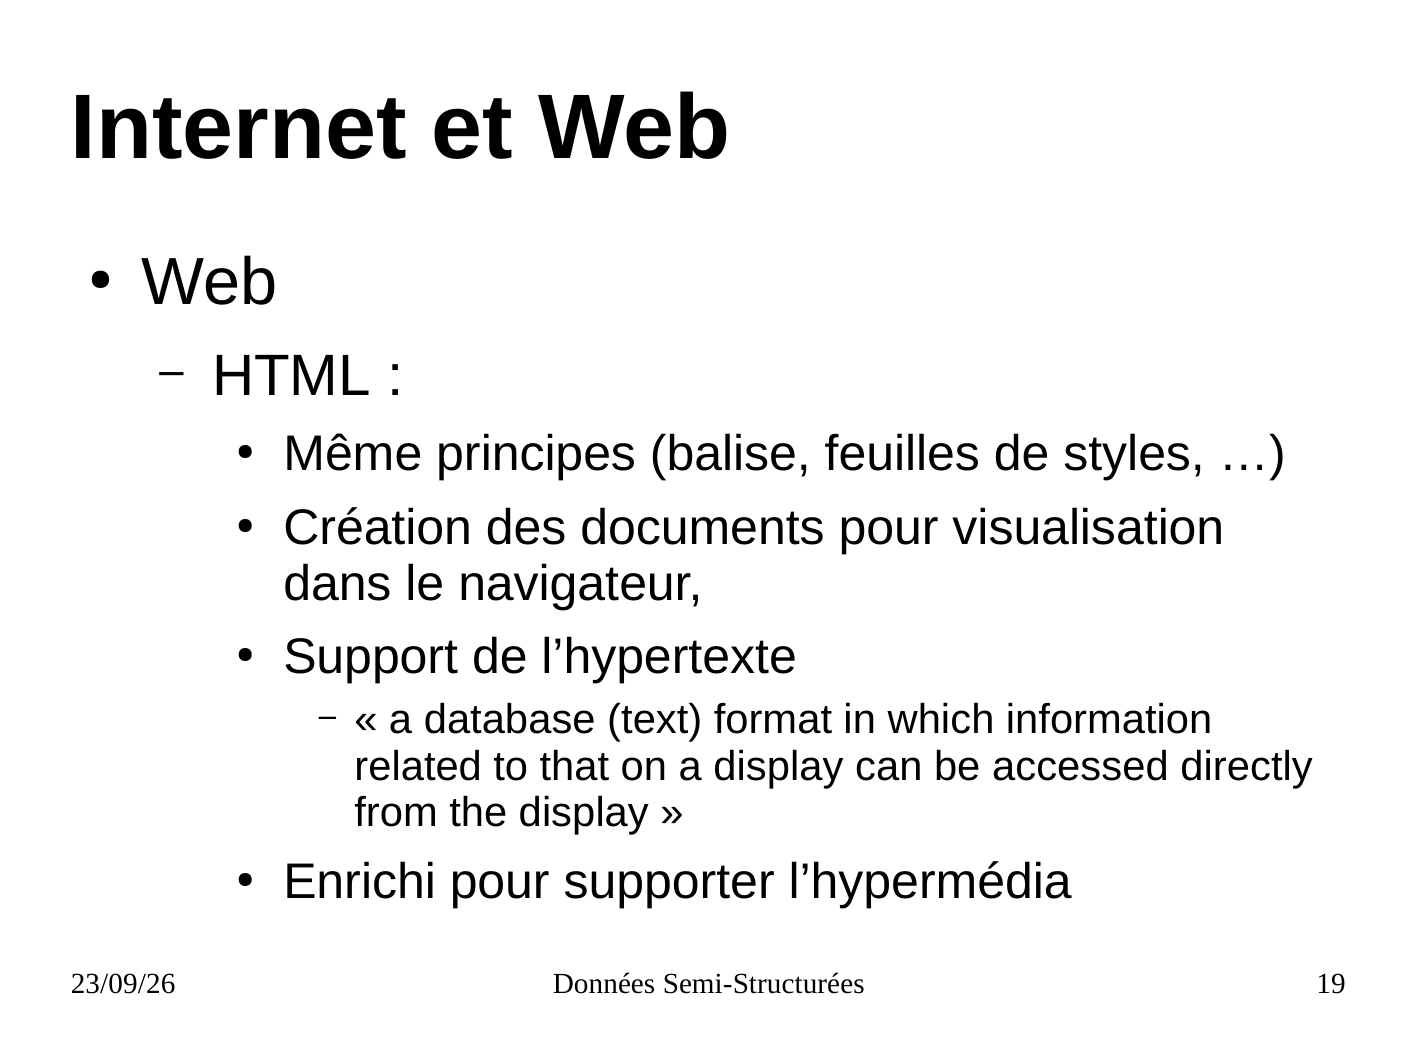

# Internet et Web
Web
HTML :
Même principes (balise, feuilles de styles, …)
Création des documents pour visualisation dans le navigateur,
Support de l’hypertexte
« a database (text) format in which information related to that on a display can be accessed directly from the display »
Enrichi pour supporter l’hypermédia
Données Semi-Structurées
19